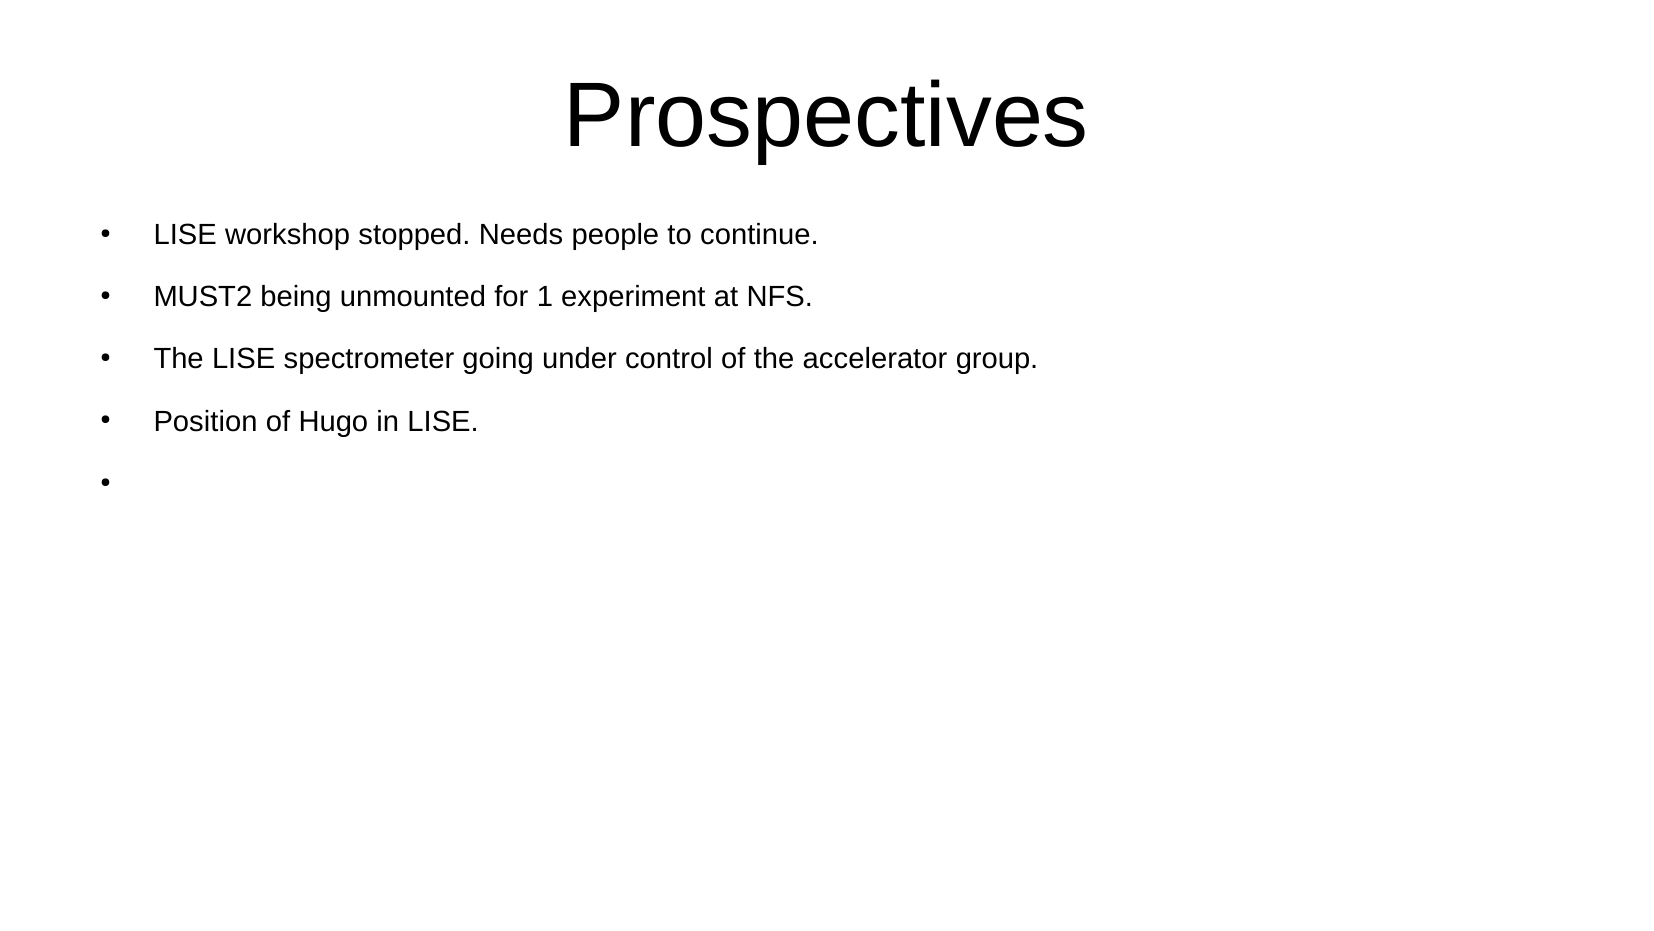

# Prospectives
LISE workshop stopped. Needs people to continue.
MUST2 being unmounted for 1 experiment at NFS.
The LISE spectrometer going under control of the accelerator group.
Position of Hugo in LISE.